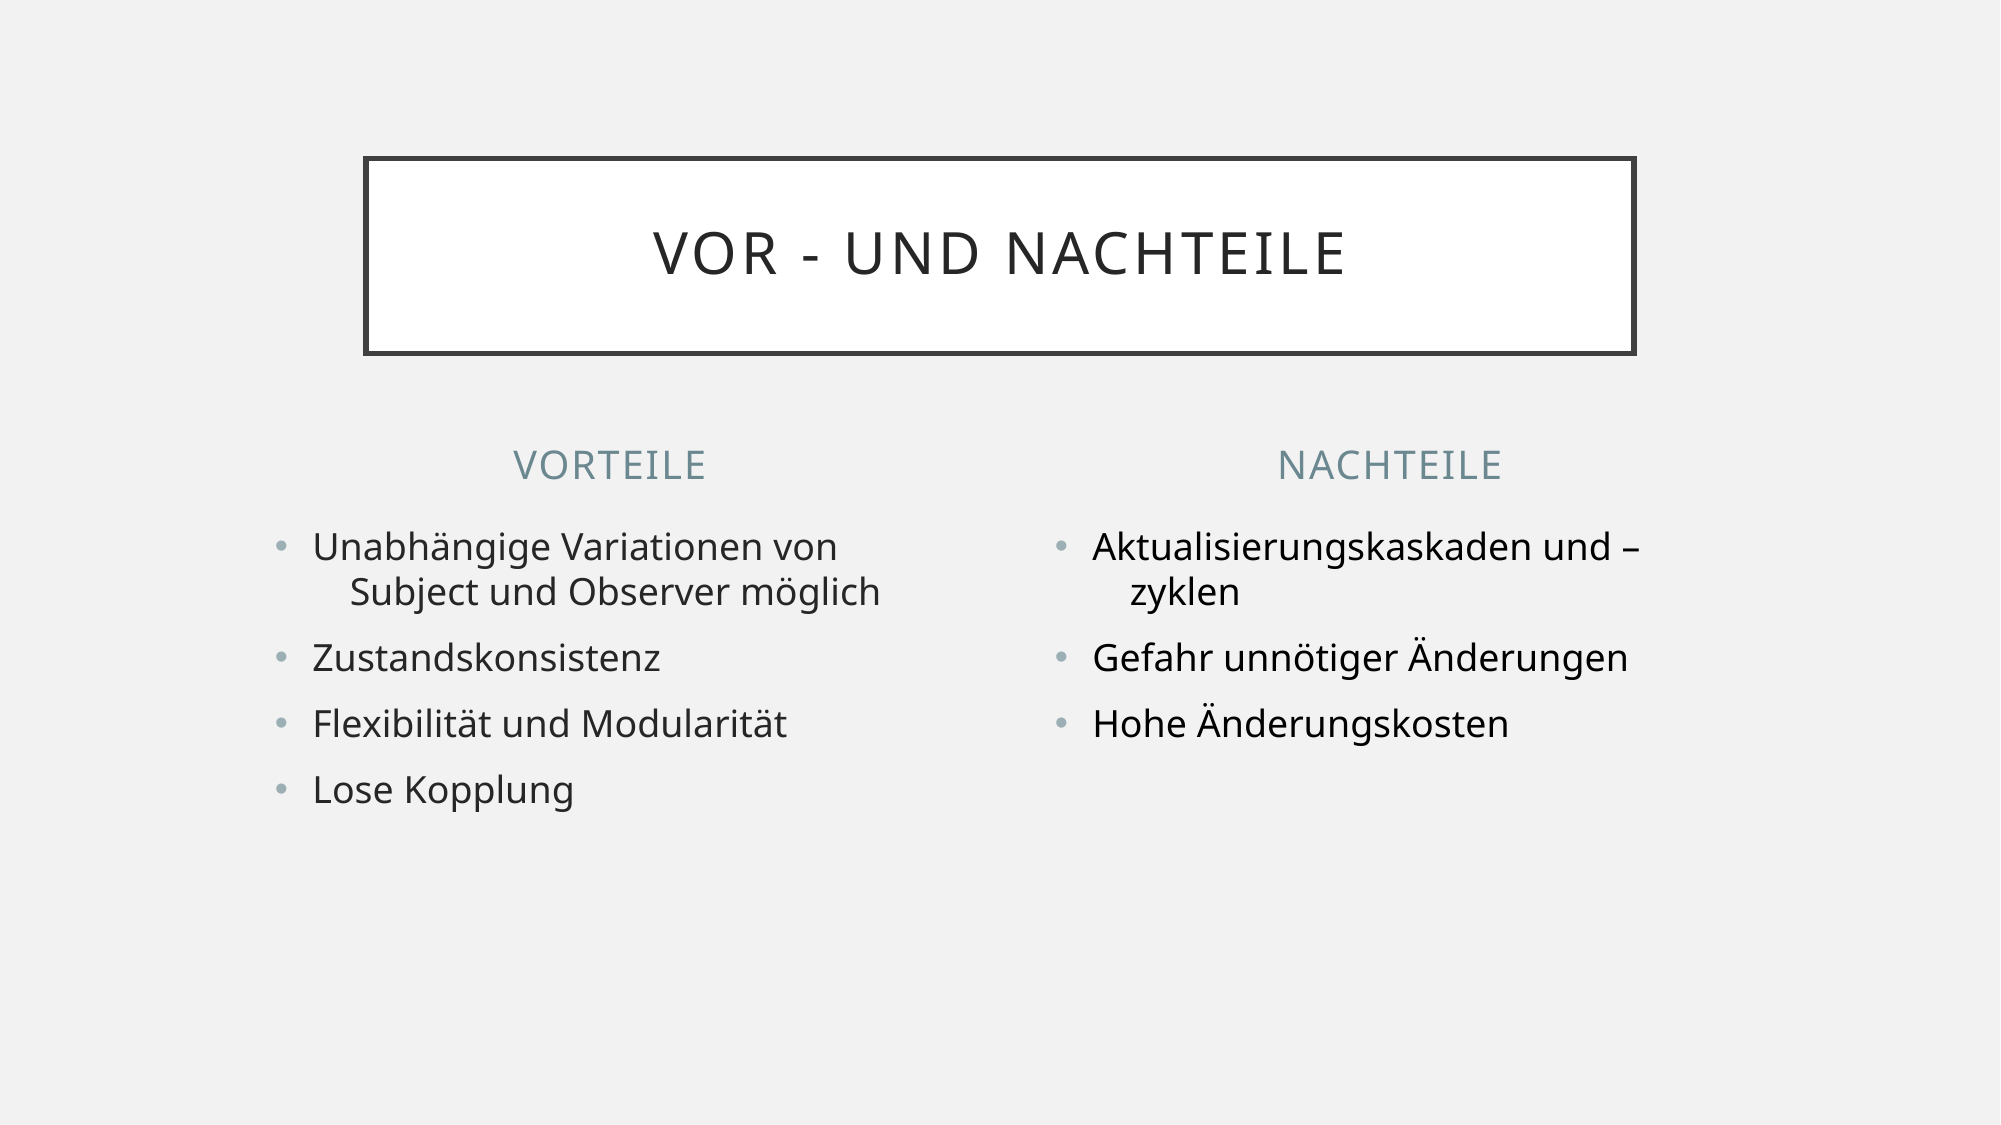

Vor - und Nachteile
# Vorteile
Nachteile
Unabhängige Variationen von Subject und Observer möglich
Zustandskonsistenz
Flexibilität und Modularität
Lose Kopplung
Aktualisierungskaskaden und –zyklen
Gefahr unnötiger Änderungen
Hohe Änderungskosten